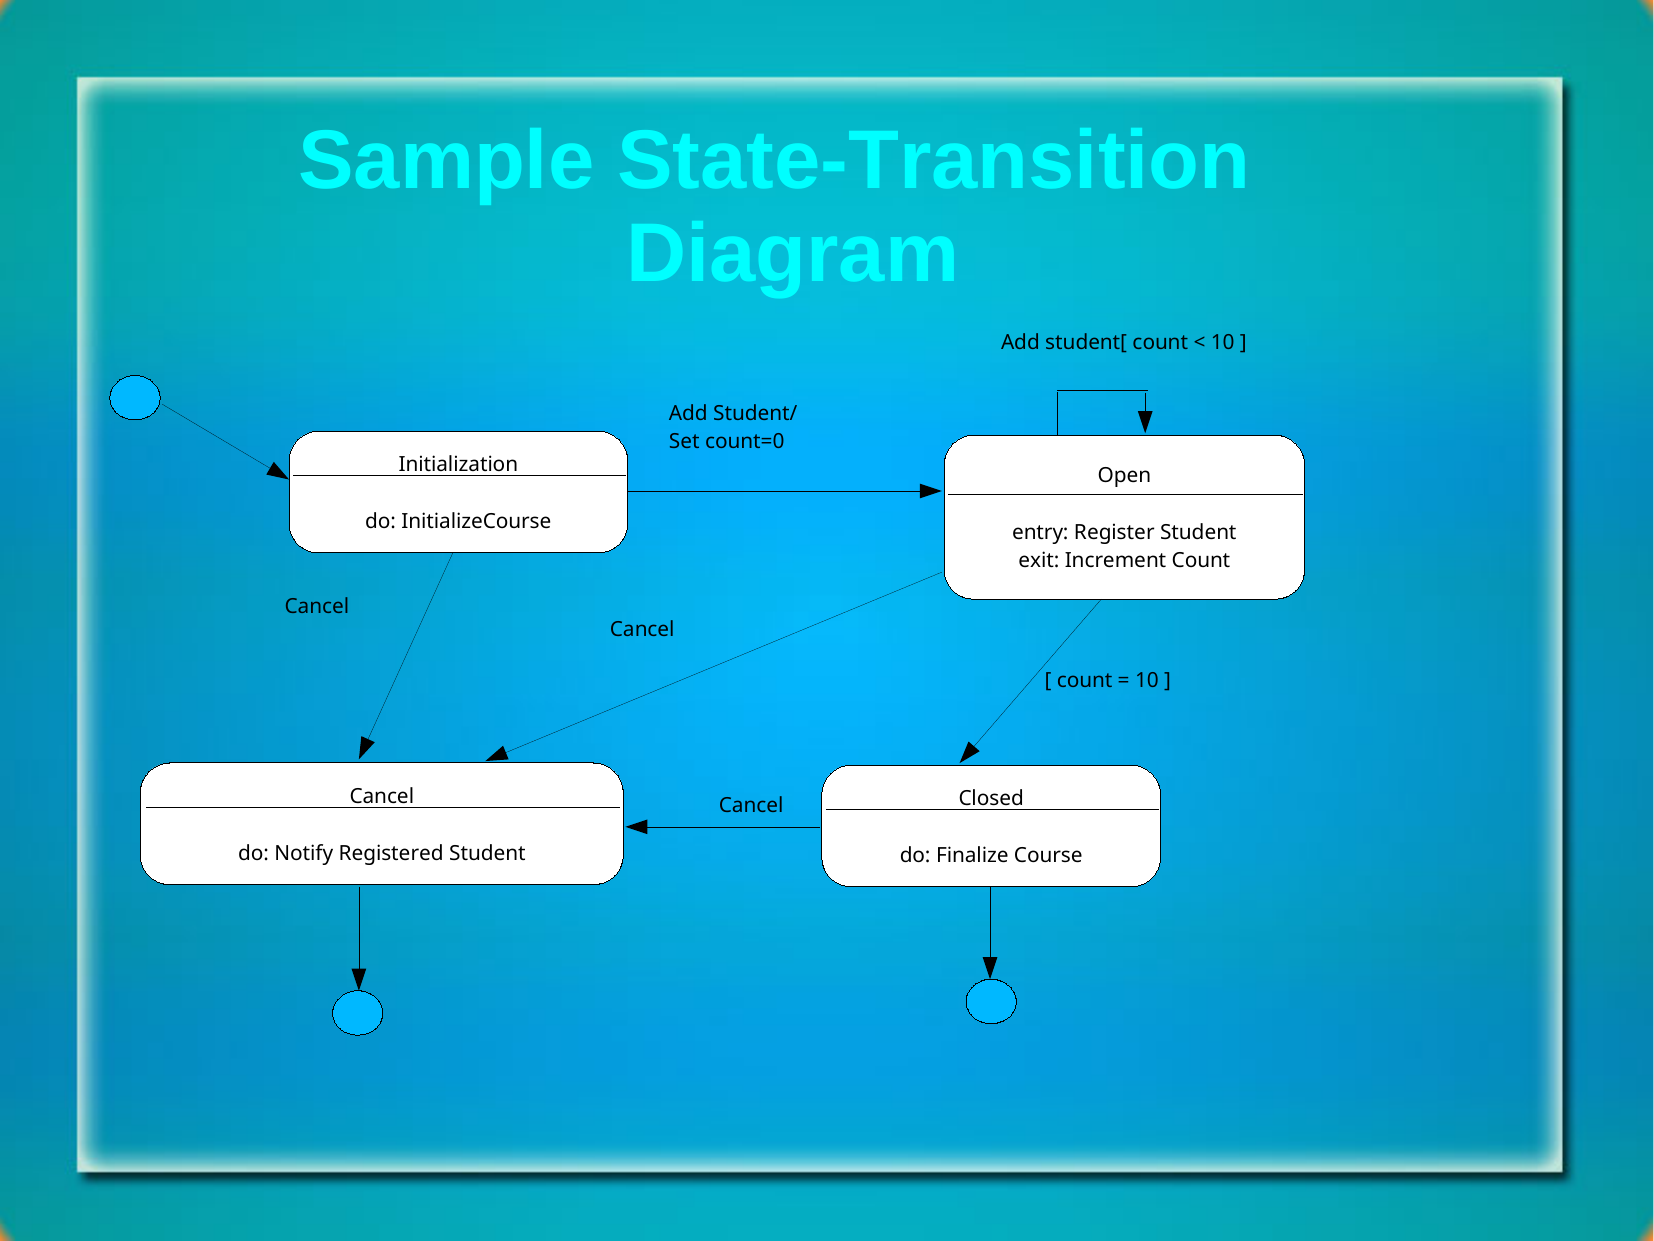

# Sample State-Transition Diagram
Add student[ count < 10 ]
Add Student/
Set count=0
Initialization
do: InitializeCourse
Open
entry: Register Student
exit: Increment Count
Cancel
Cancel
[ count = 10 ]
Cancel
do: Notify Registered Student
Closed
do: Finalize Course
Cancel